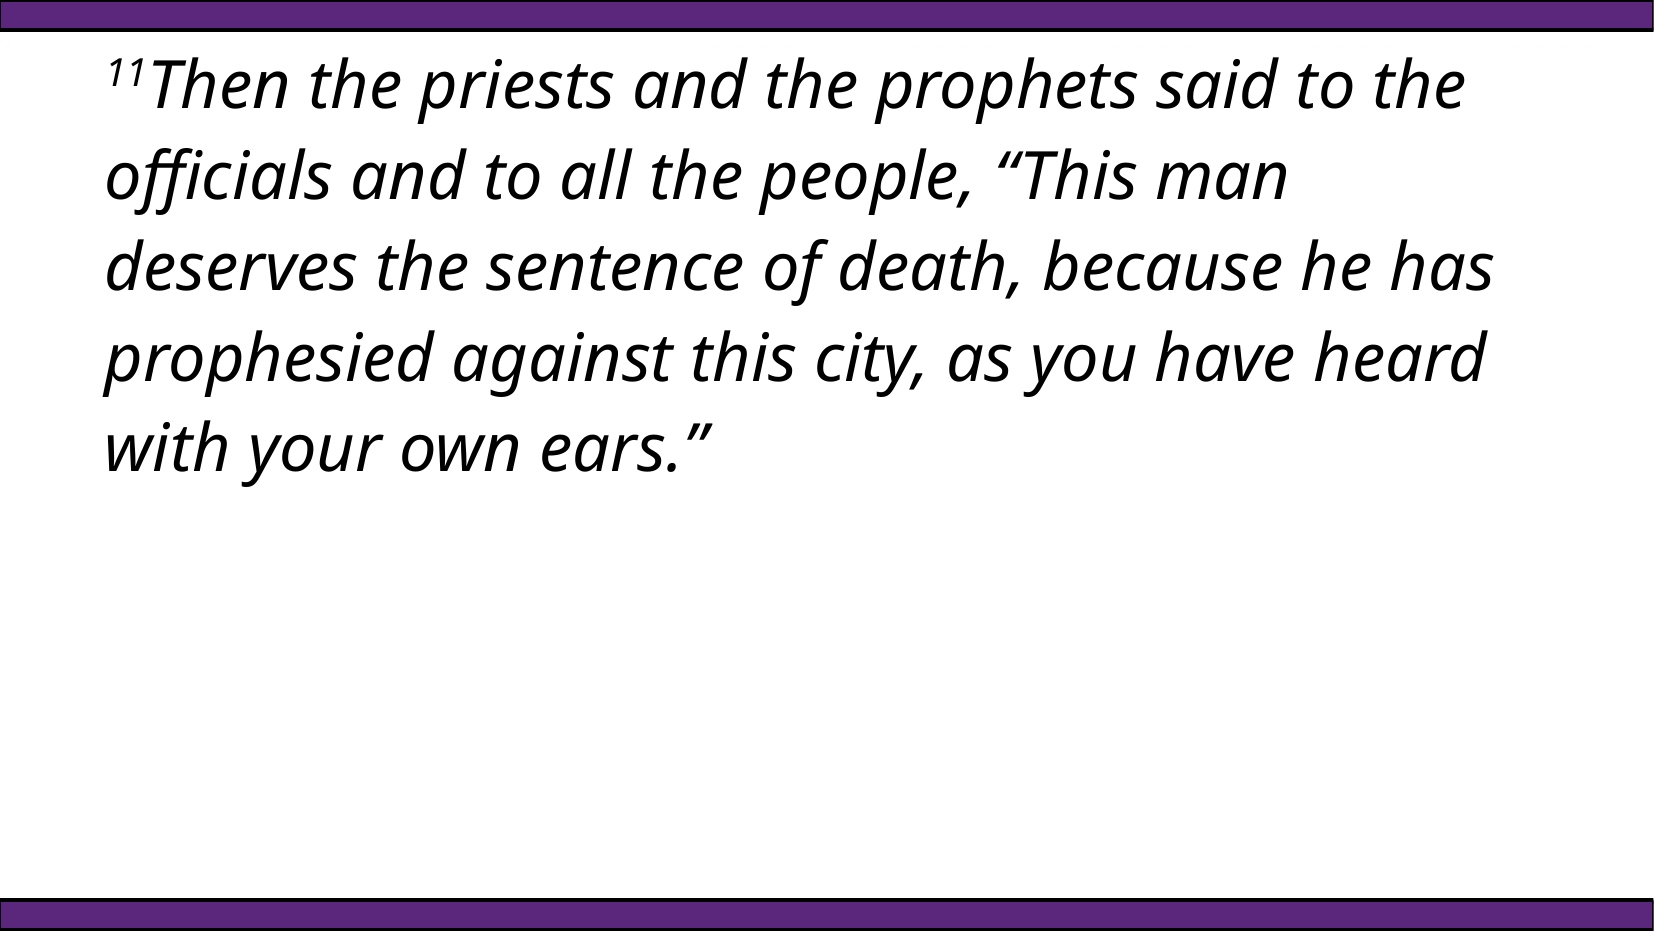

11Then the priests and the prophets said to the officials and to all the people, “This man deserves the sentence of death, because he has prophesied against this city, as you have heard with your own ears.”